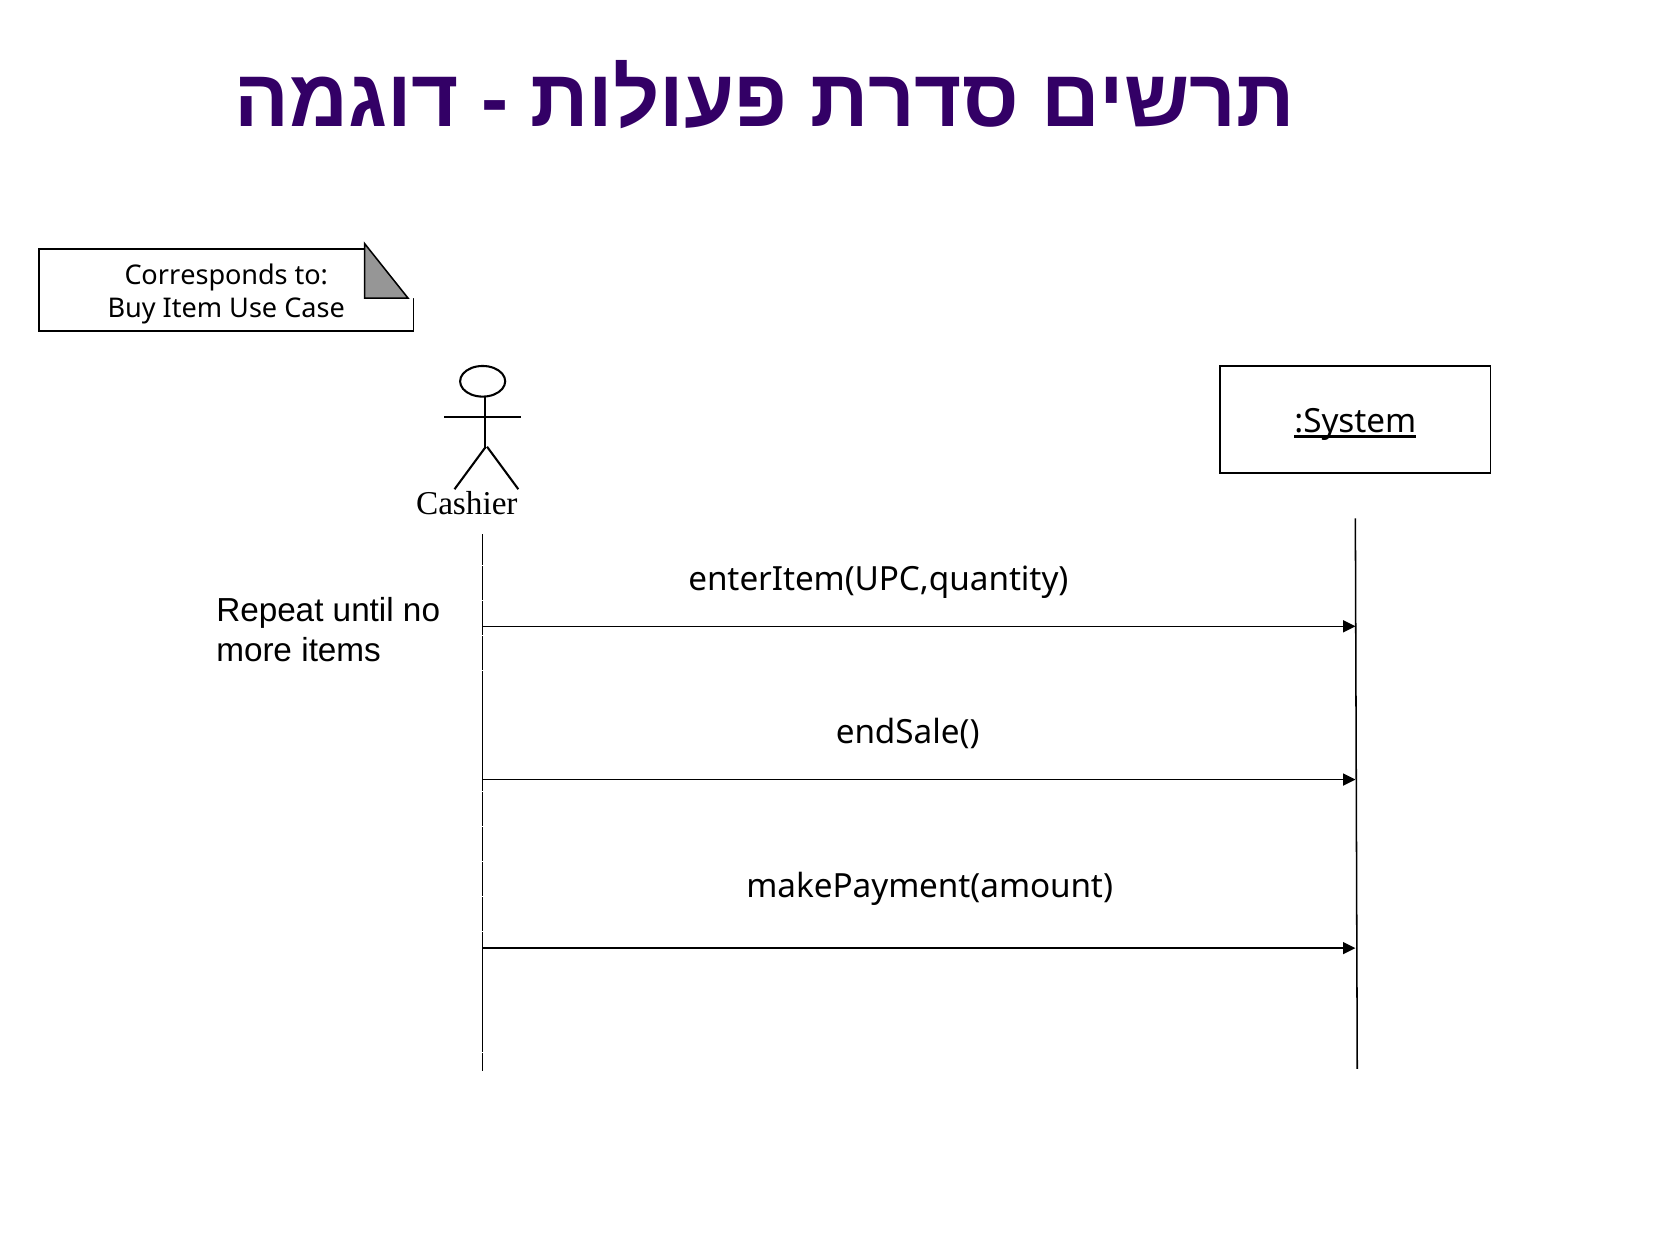

# תרשים סדרת פעולות - דוגמה
Corresponds to:
Buy Item Use Case
Cashier
:System
enterItem(UPC,quantity)
endSale()
makePayment(amount)
Repeat until no more items